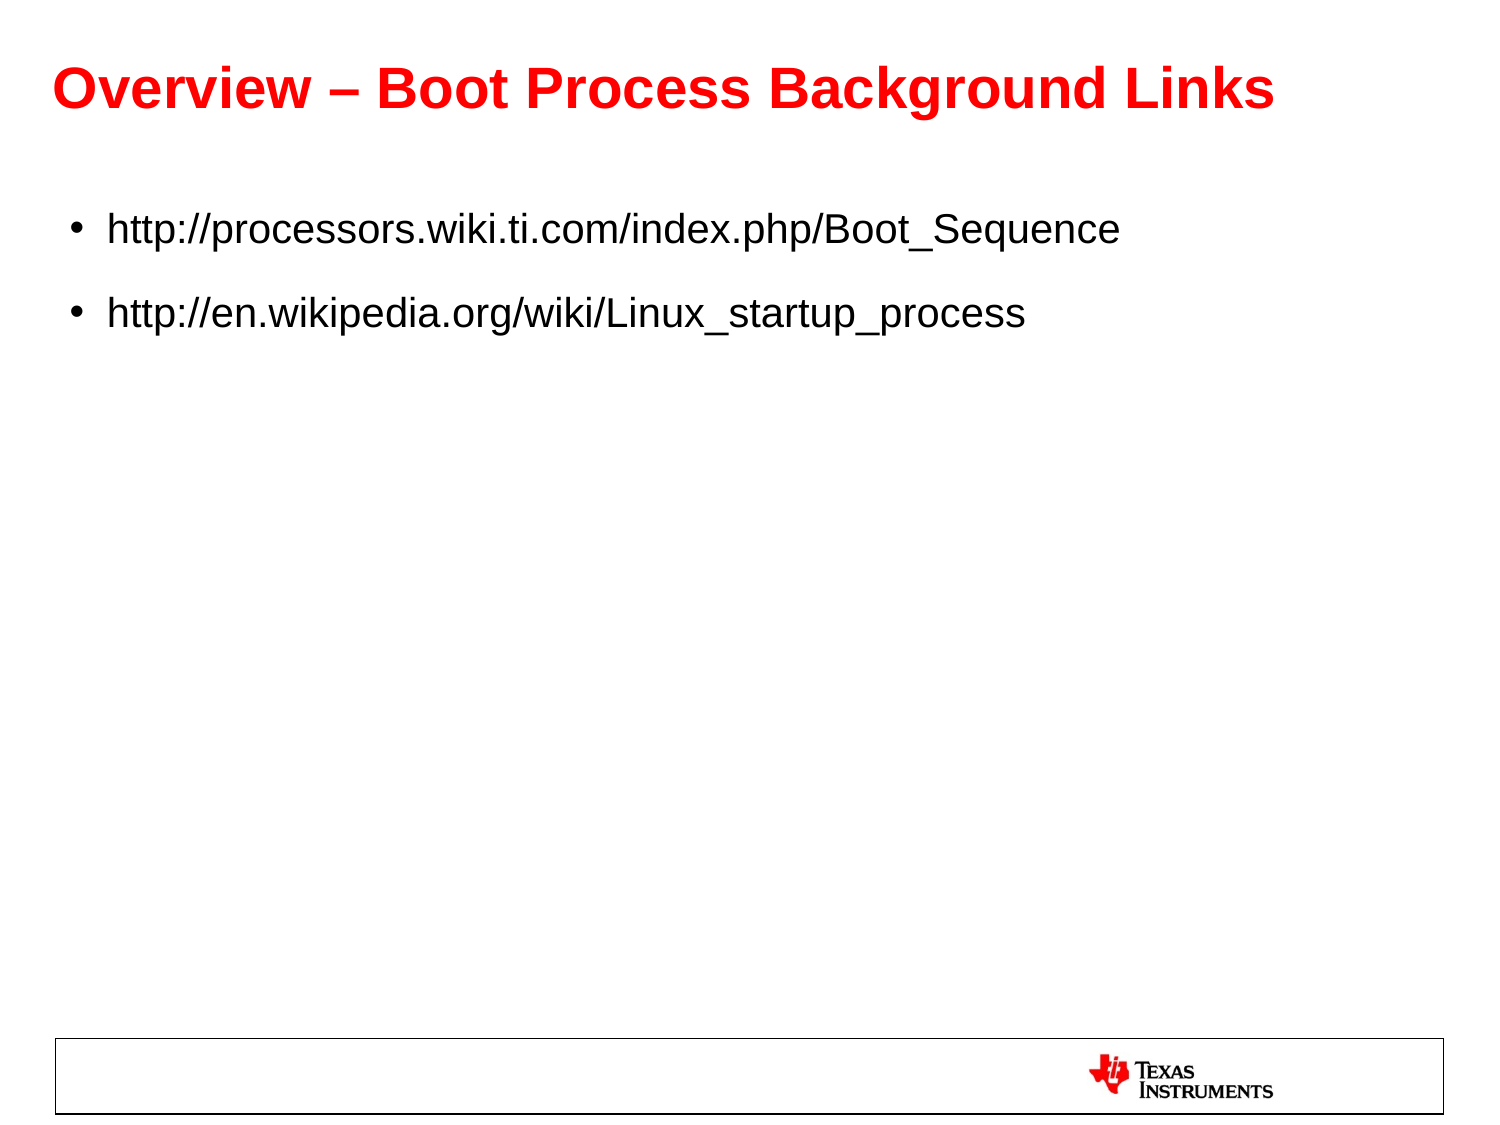

# Overview – Boot Process Background Links
http://processors.wiki.ti.com/index.php/Boot_Sequence
http://en.wikipedia.org/wiki/Linux_startup_process